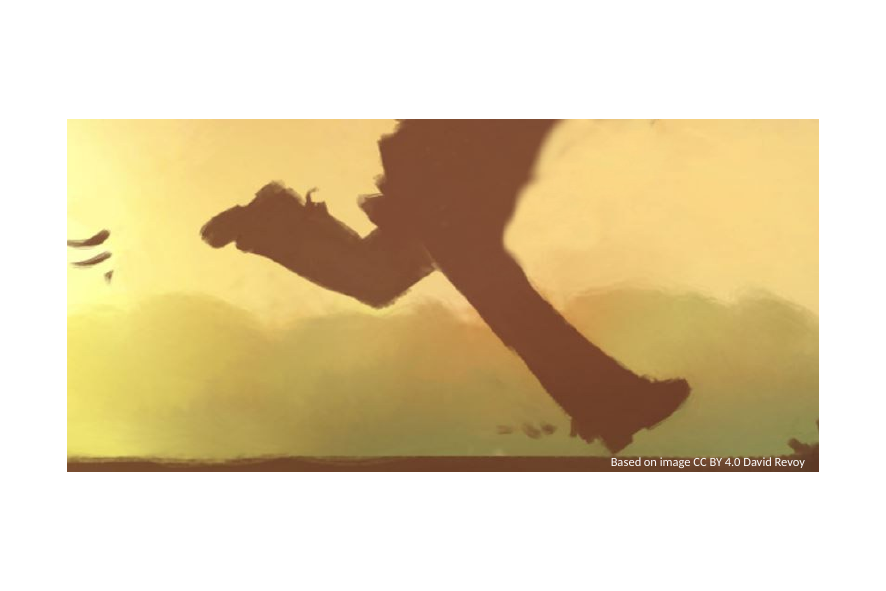

#
Based on image CC BY 4.0 David Revoy